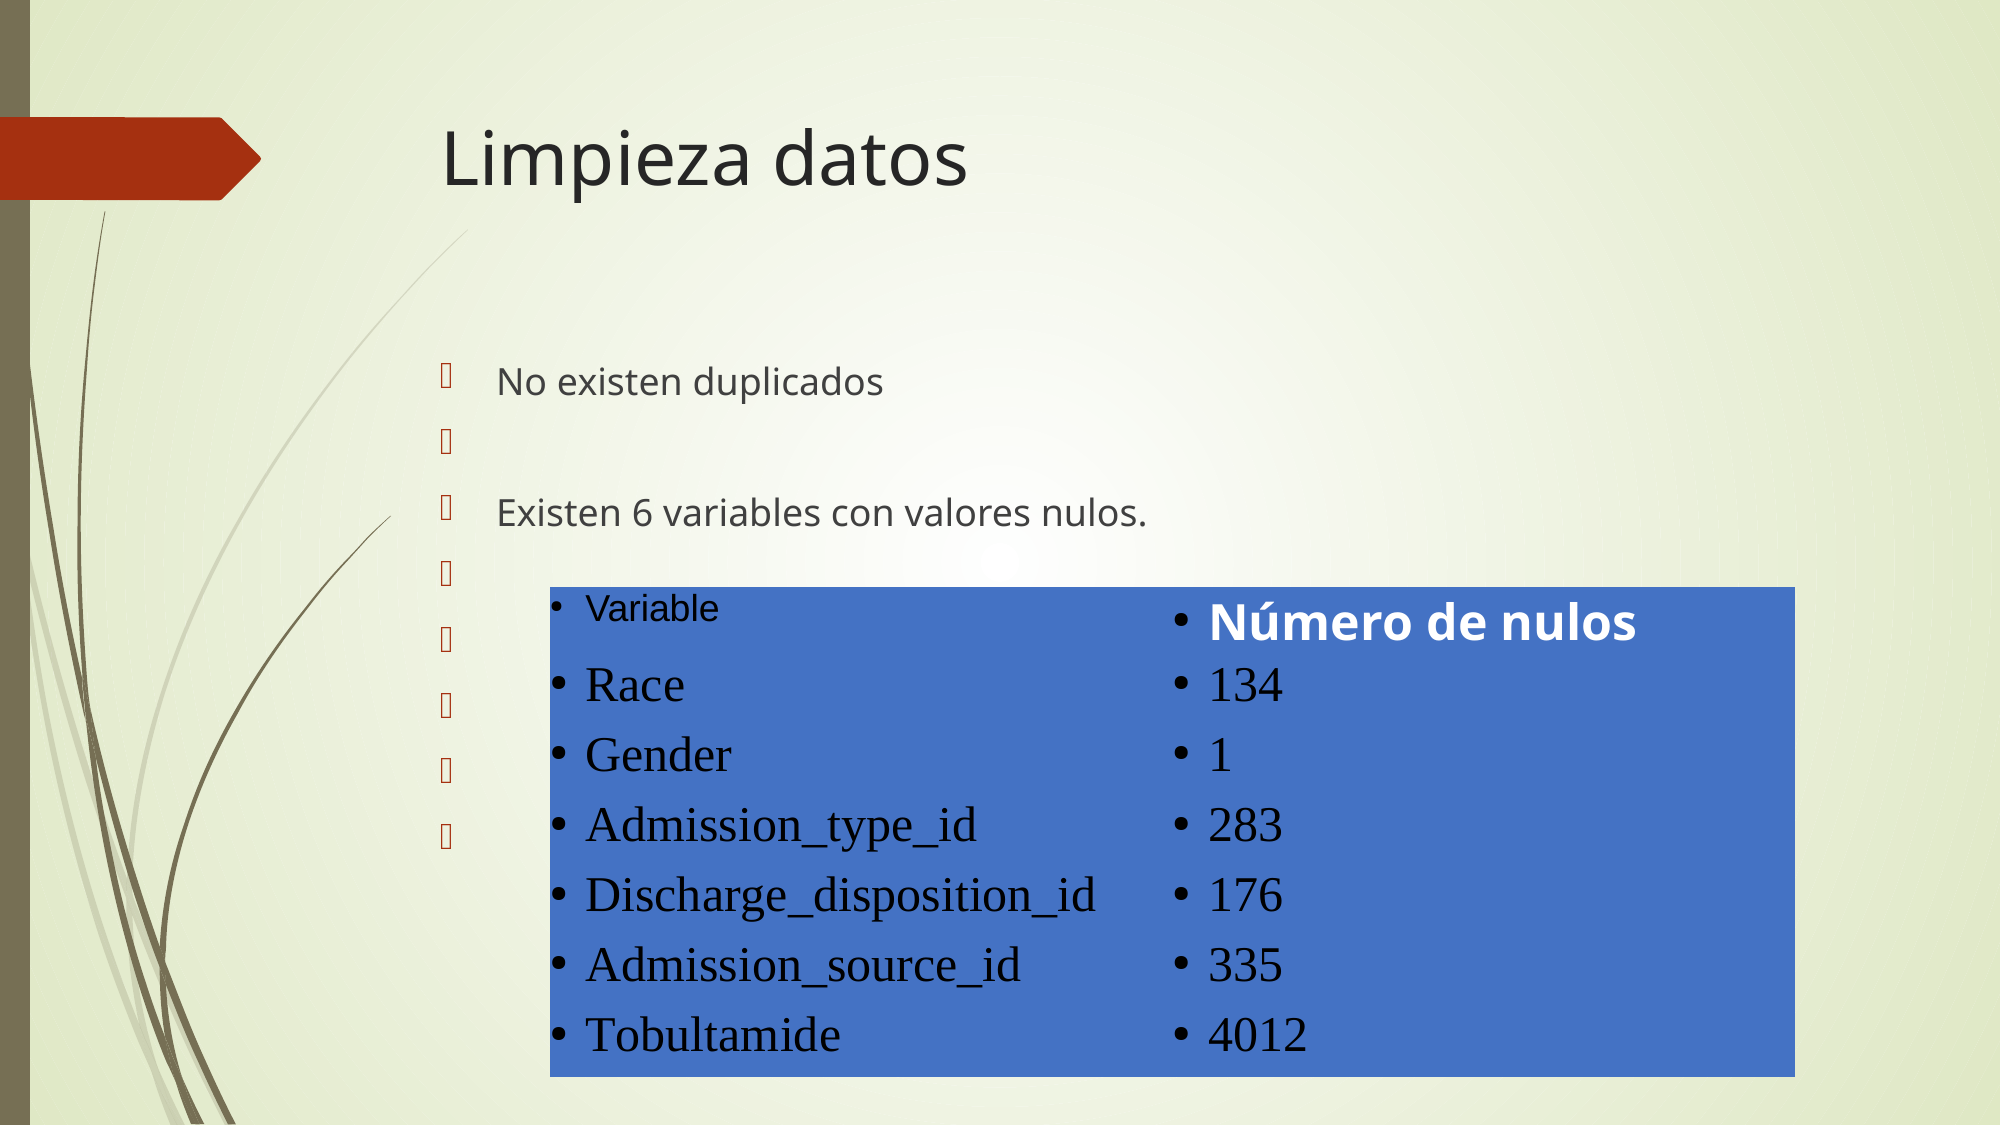

# Limpieza datos
No existen duplicados
Existen 6 variables con valores nulos.
| Variable | Número de nulos |
| --- | --- |
| Race | 134 |
| Gender | 1 |
| Admission\_type\_id | 283 |
| Discharge\_disposition\_id | 176 |
| Admission\_source\_id | 335 |
| Tobultamide | 4012 |